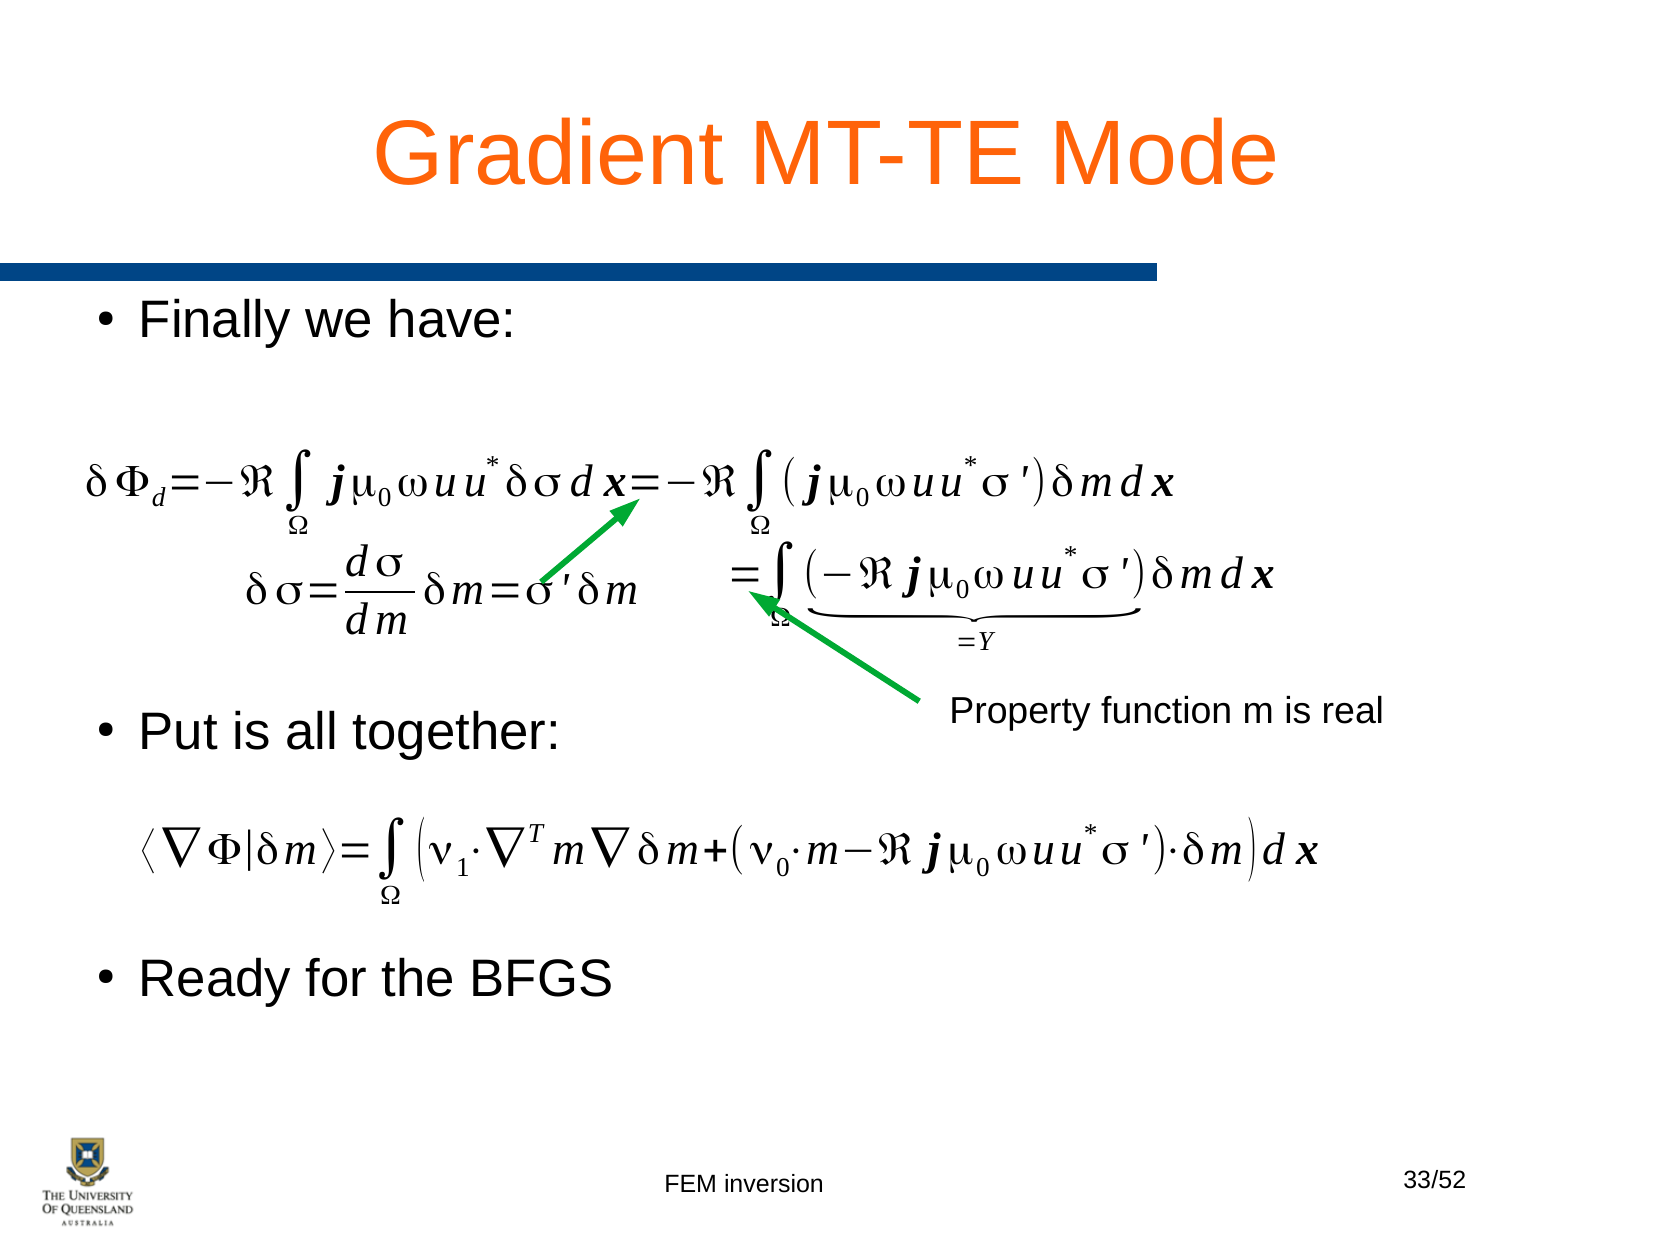

# Gradient MT-TE Mode
Finally we have:
Put is all together:
Ready for the BFGS
Property function m is real